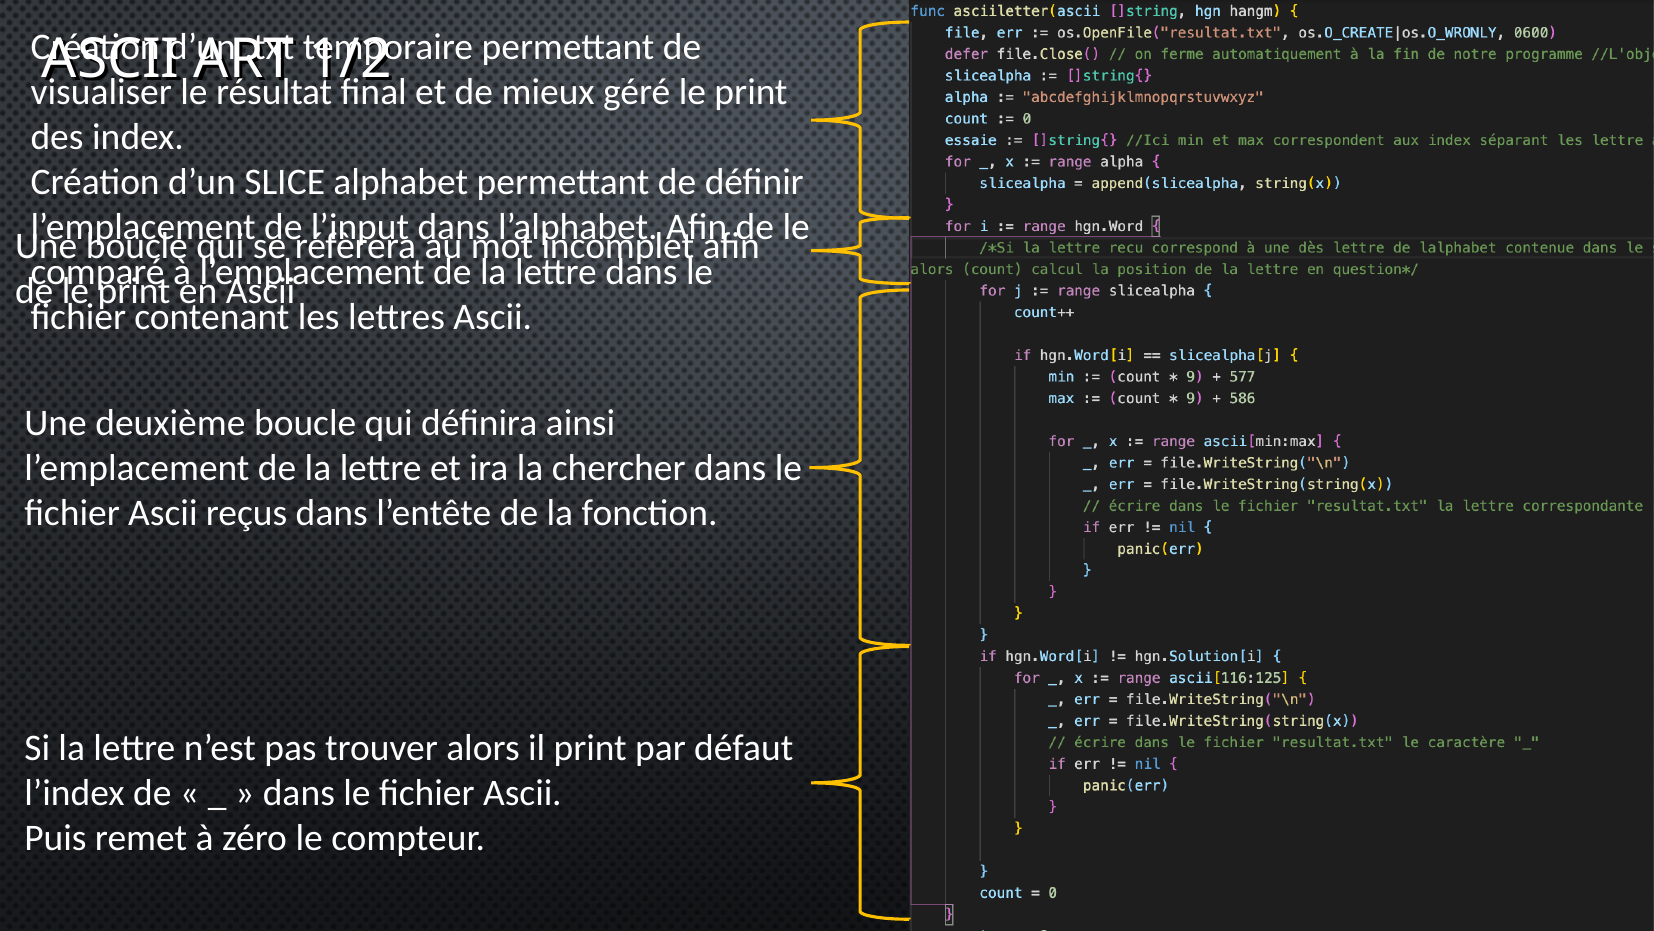

N
# Ascii Art 1/2
Création d’un .txt temporaire permettant de visualiser le résultat final et de mieux géré le print des index.
Création d’un SLICE alphabet permettant de définir l’emplacement de l’input dans l’alphabet. Afin de le comparé à l’emplacement de la lettre dans le fichier contenant les lettres Ascii.
Une boucle qui se réfèrera au mot incomplet afin de le print en Ascii
Une deuxième boucle qui définira ainsi l’emplacement de la lettre et ira la chercher dans le fichier Ascii reçus dans l’entête de la fonction.
Si la lettre n’est pas trouver alors il print par défaut l’index de « _ » dans le fichier Ascii.
Puis remet à zéro le compteur.
Ouverture fichier resultat
Comparaison place
alphabet et on multiplie par
l’écart entre chaque lettre(9)
Puis l’écrit dans resultat.txt
stock les lettres